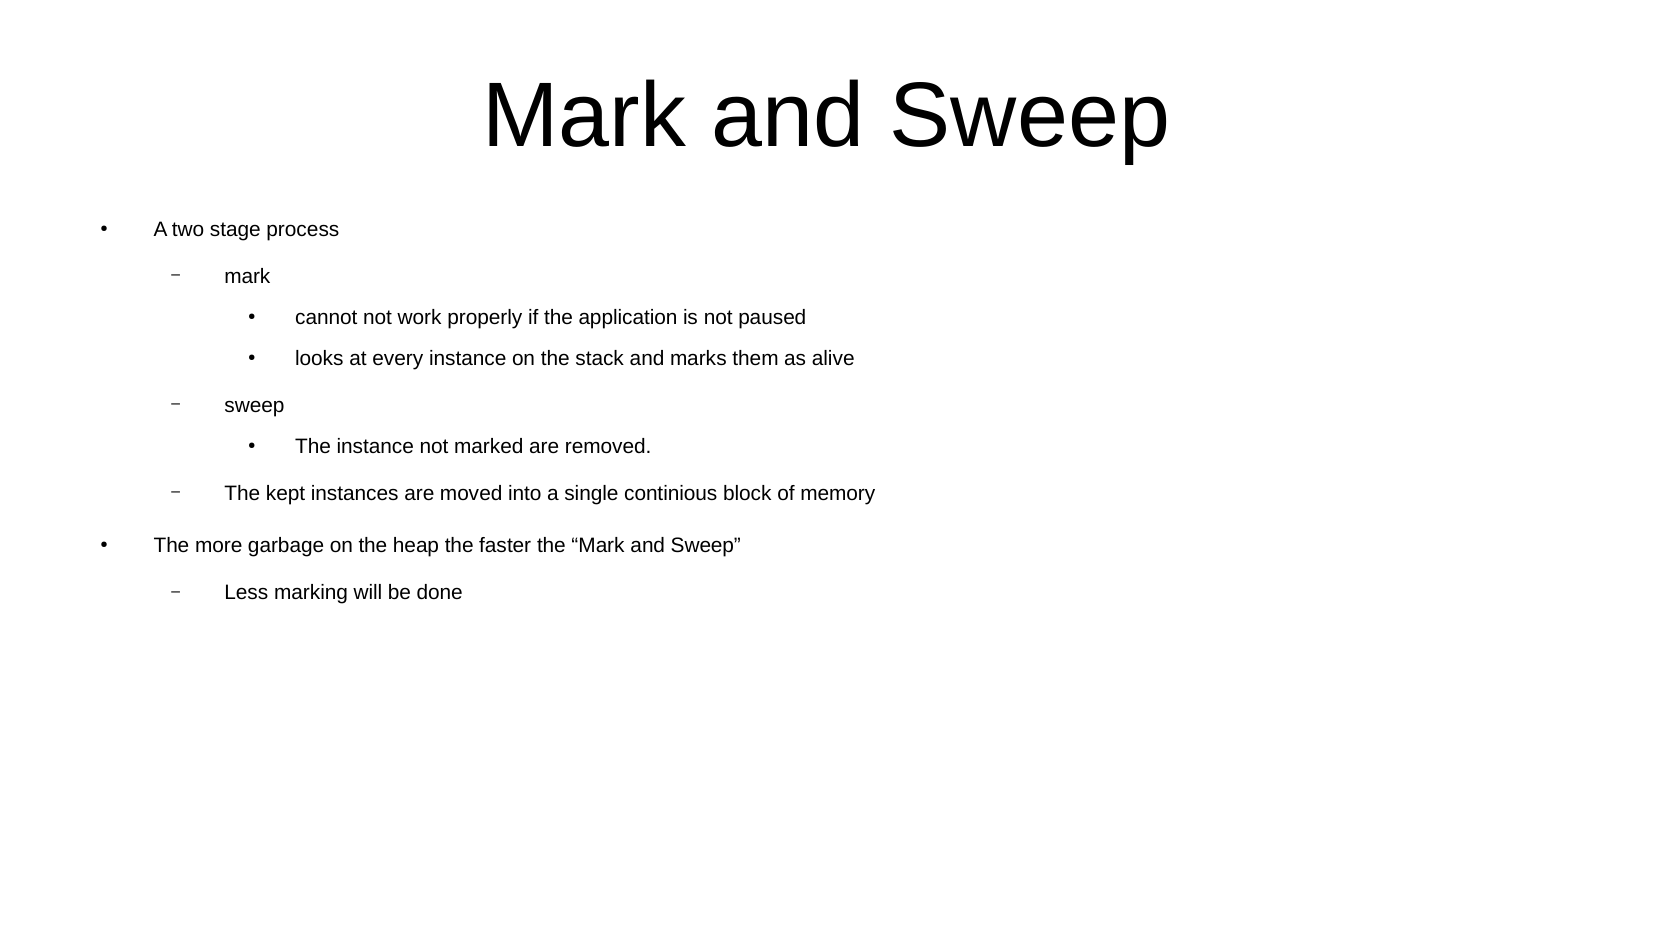

# Mark and Sweep
A two stage process
mark
cannot not work properly if the application is not paused
looks at every instance on the stack and marks them as alive
sweep
The instance not marked are removed.
The kept instances are moved into a single continious block of memory
The more garbage on the heap the faster the “Mark and Sweep”
Less marking will be done